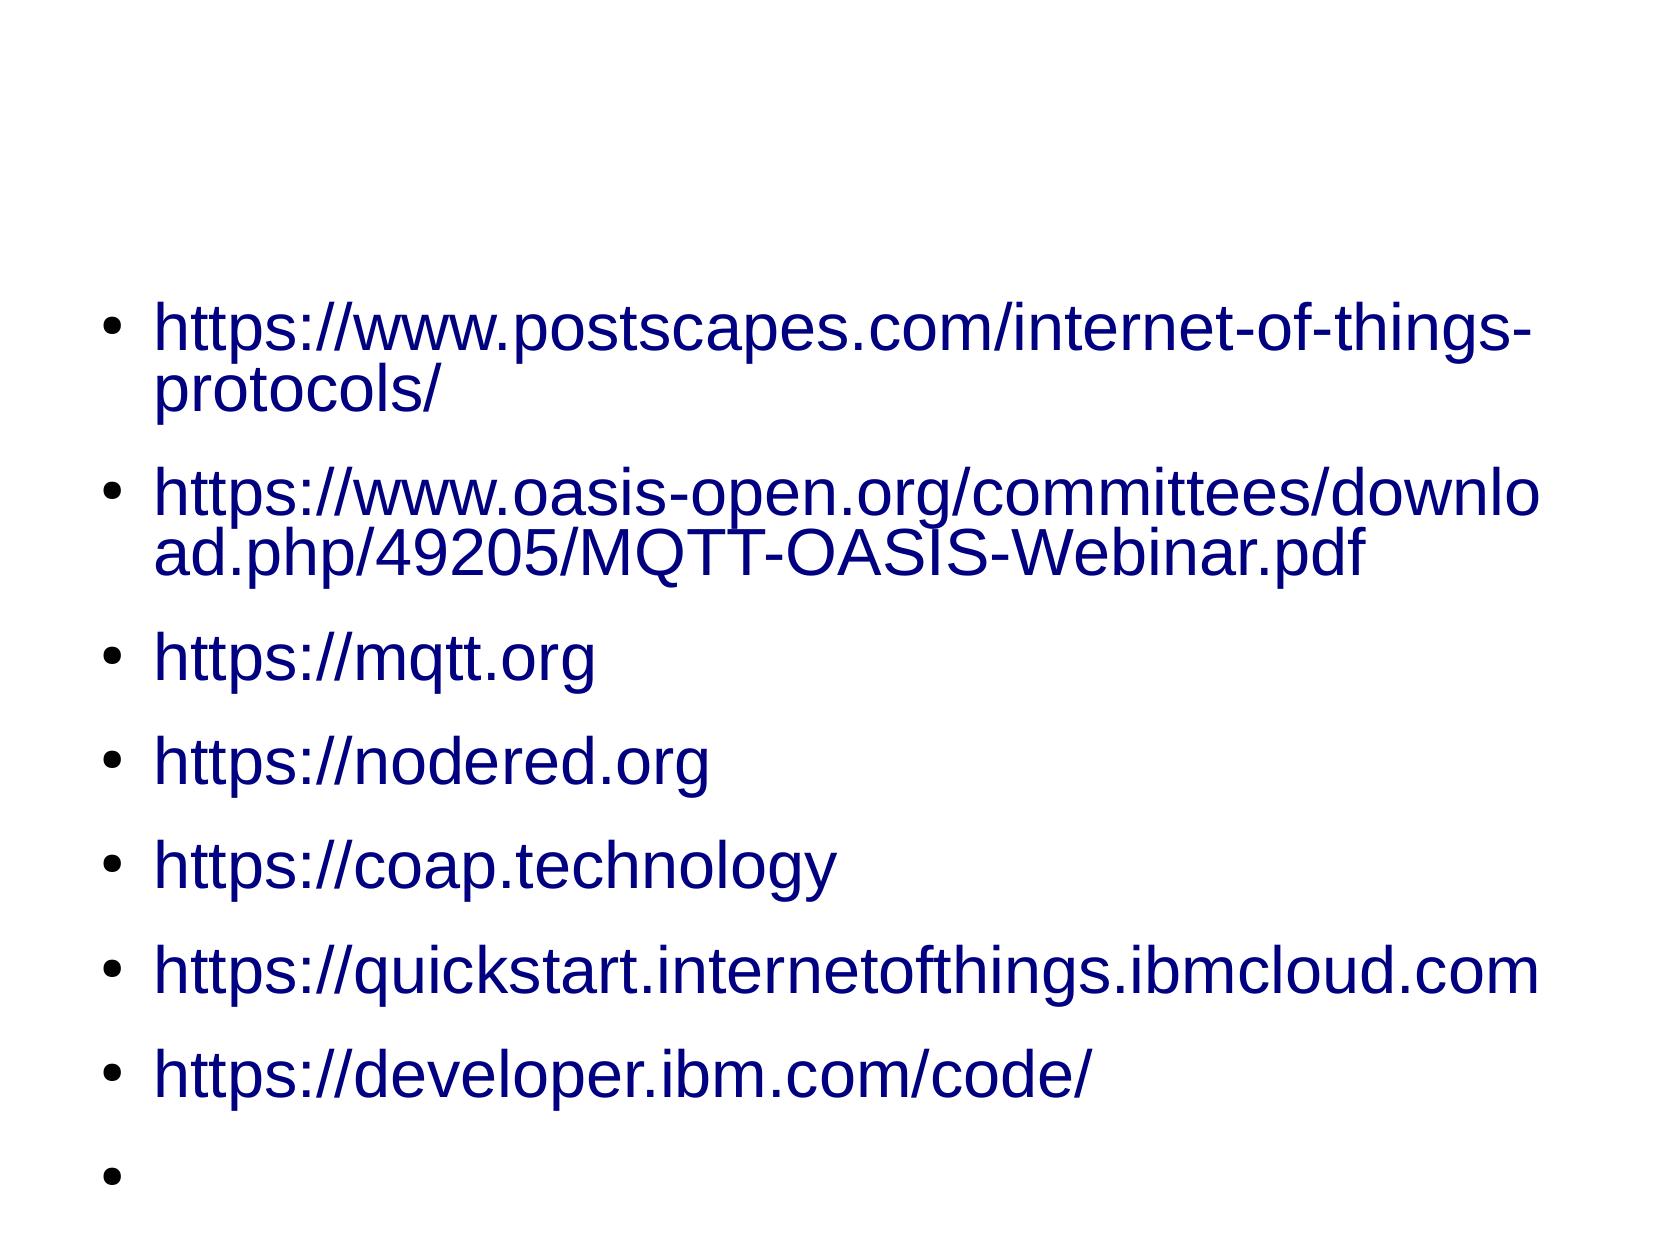

#
https://www.postscapes.com/internet-of-things-protocols/
https://www.oasis-open.org/committees/download.php/49205/MQTT-OASIS-Webinar.pdf
https://mqtt.org
https://nodered.org
https://coap.technology
https://quickstart.internetofthings.ibmcloud.com
https://developer.ibm.com/code/